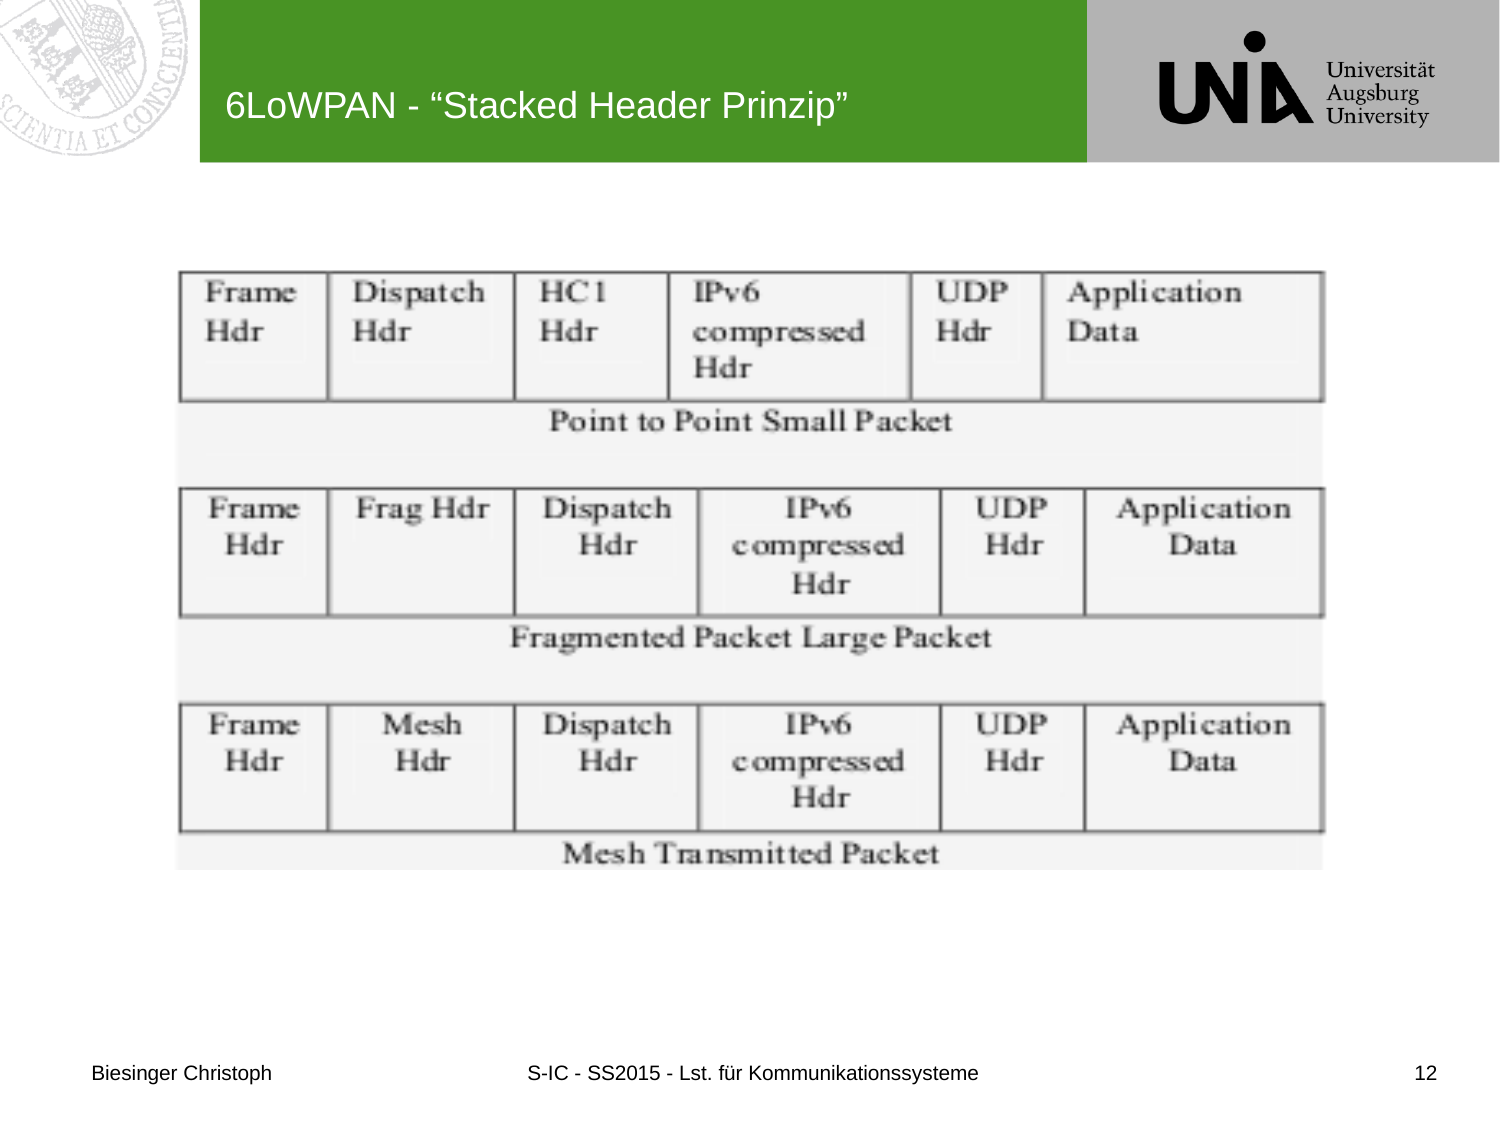

# 6LoWPAN - “Stacked Header Prinzip”
Biesinger Christoph
S-IC - SS2015 - Lst. für Kommunikationssysteme